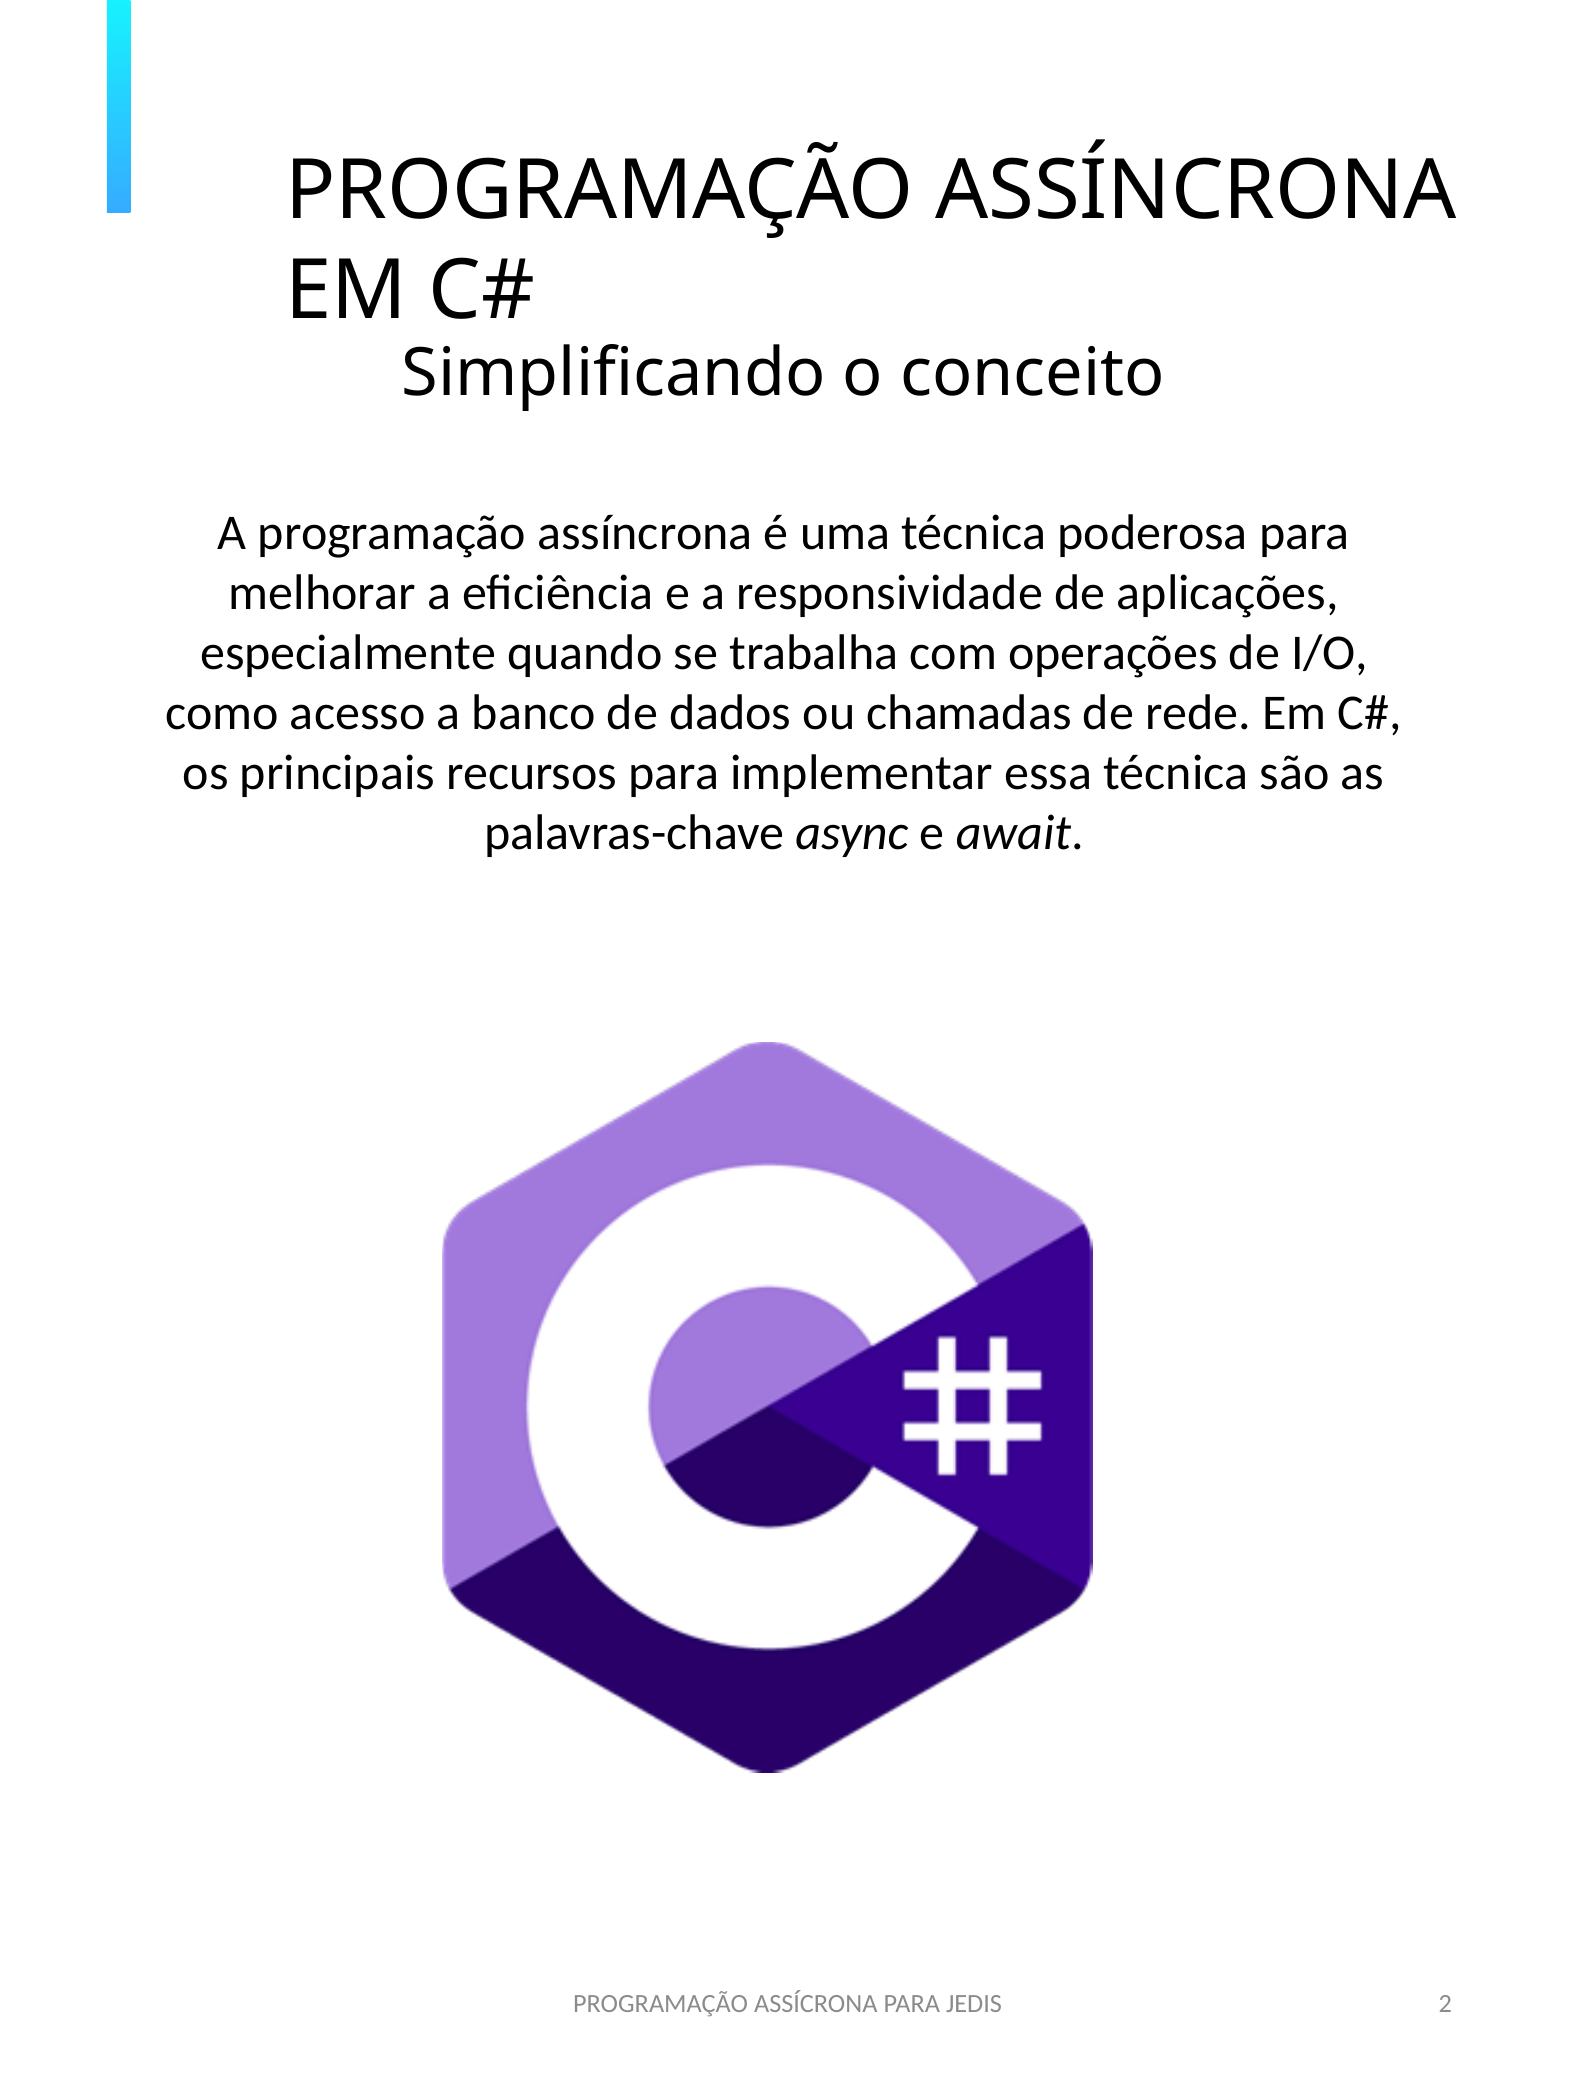

PROGRAMAÇÃO ASSÍNCRONA EM C#
Simplificando o conceito
A programação assíncrona é uma técnica poderosa para melhorar a eficiência e a responsividade de aplicações, especialmente quando se trabalha com operações de I/O, como acesso a banco de dados ou chamadas de rede. Em C#, os principais recursos para implementar essa técnica são as palavras-chave async e await.
PROGRAMAÇÃO ASSÍCRONA PARA JEDIS
2